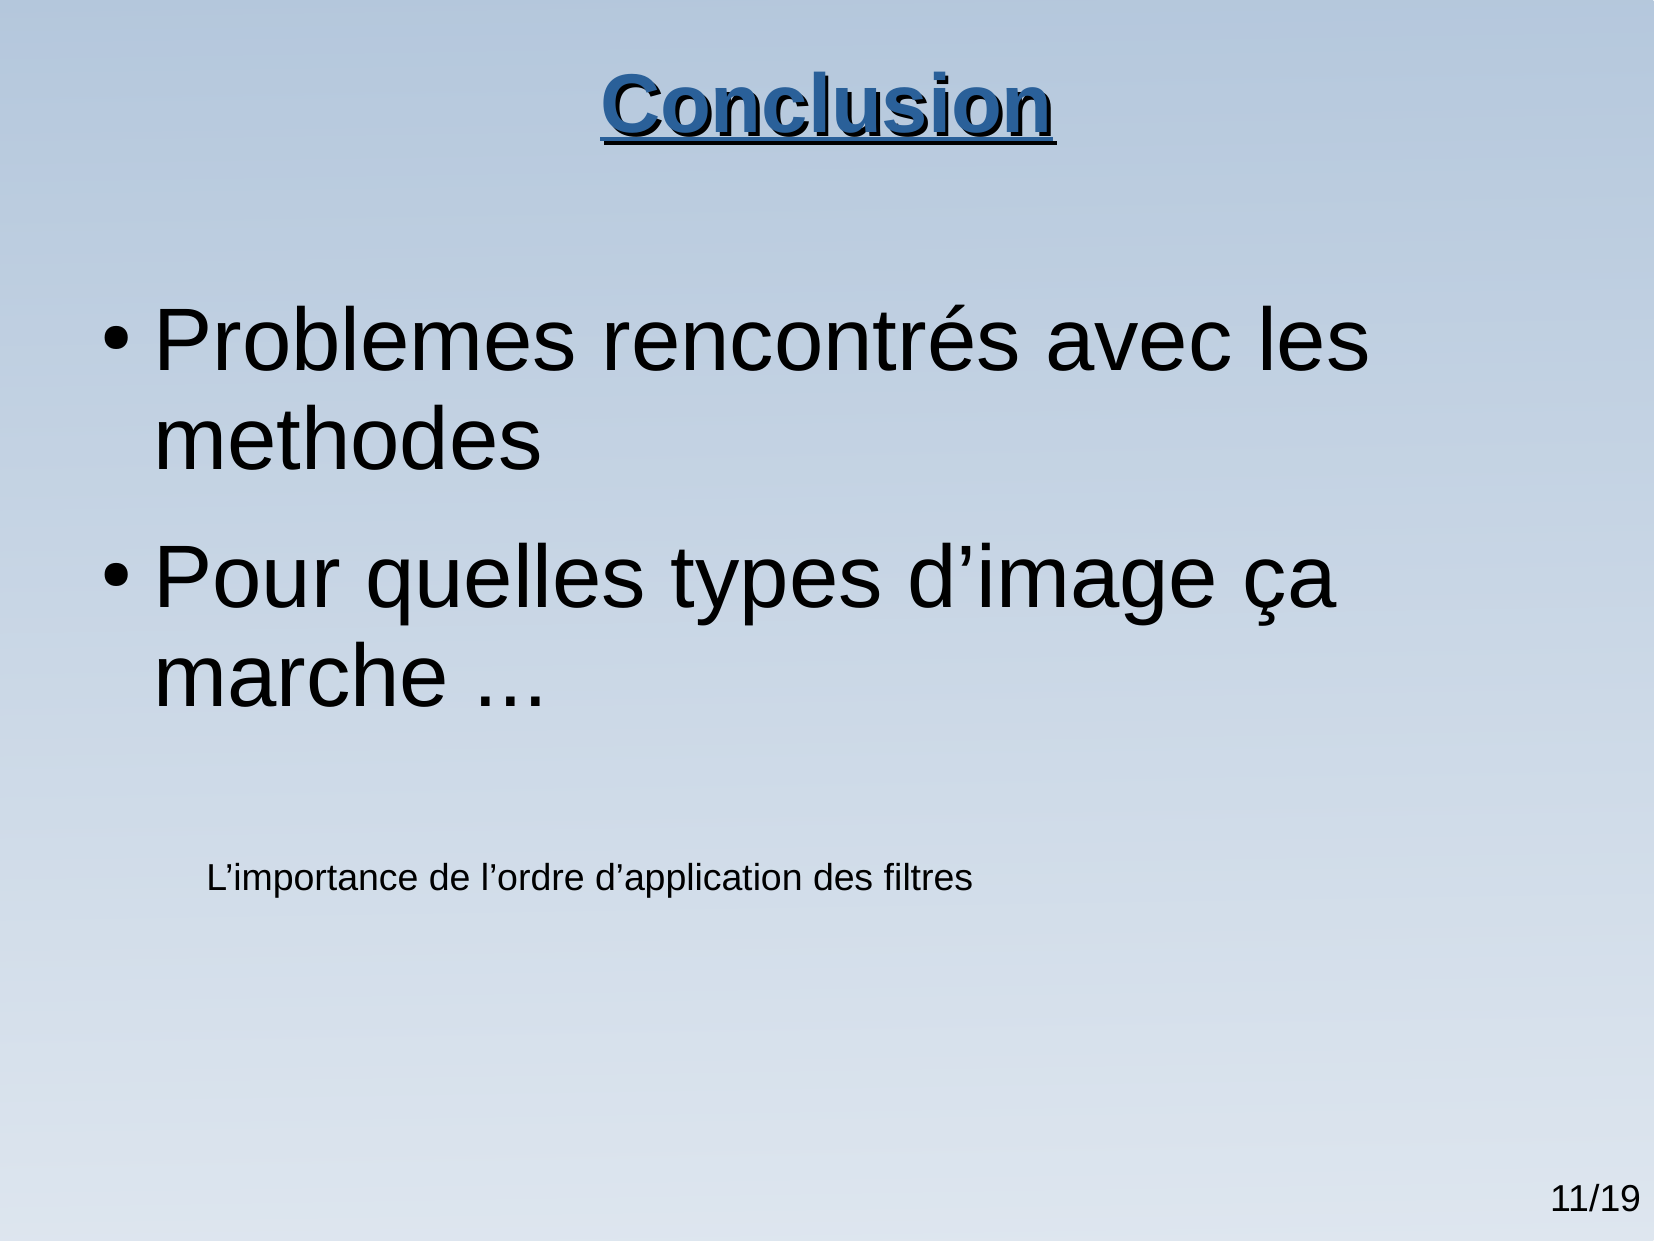

# Conclusion
Problemes rencontrés avec les methodes
Pour quelles types d’image ça marche ...
L’importance de l’ordre d’application des filtres